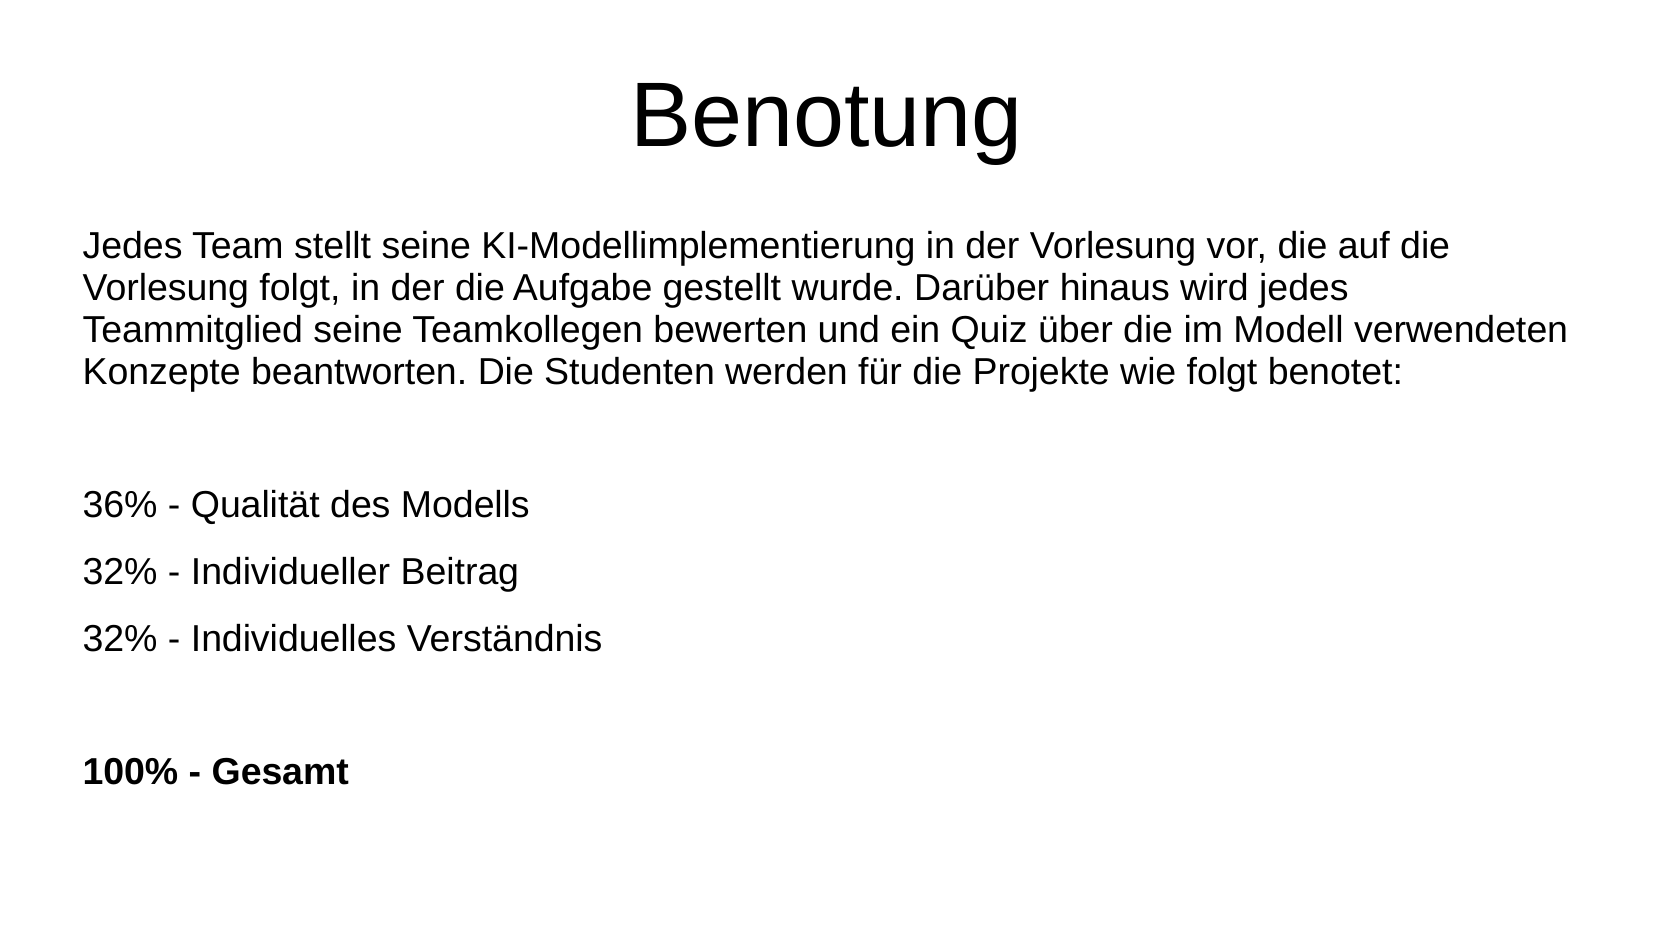

# Benotung
Jedes Team stellt seine KI-Modellimplementierung in der Vorlesung vor, die auf die Vorlesung folgt, in der die Aufgabe gestellt wurde. Darüber hinaus wird jedes Teammitglied seine Teamkollegen bewerten und ein Quiz über die im Modell verwendeten Konzepte beantworten. Die Studenten werden für die Projekte wie folgt benotet:
36% - Qualität des Modells
32% - Individueller Beitrag
32% - Individuelles Verständnis
100% - Gesamt